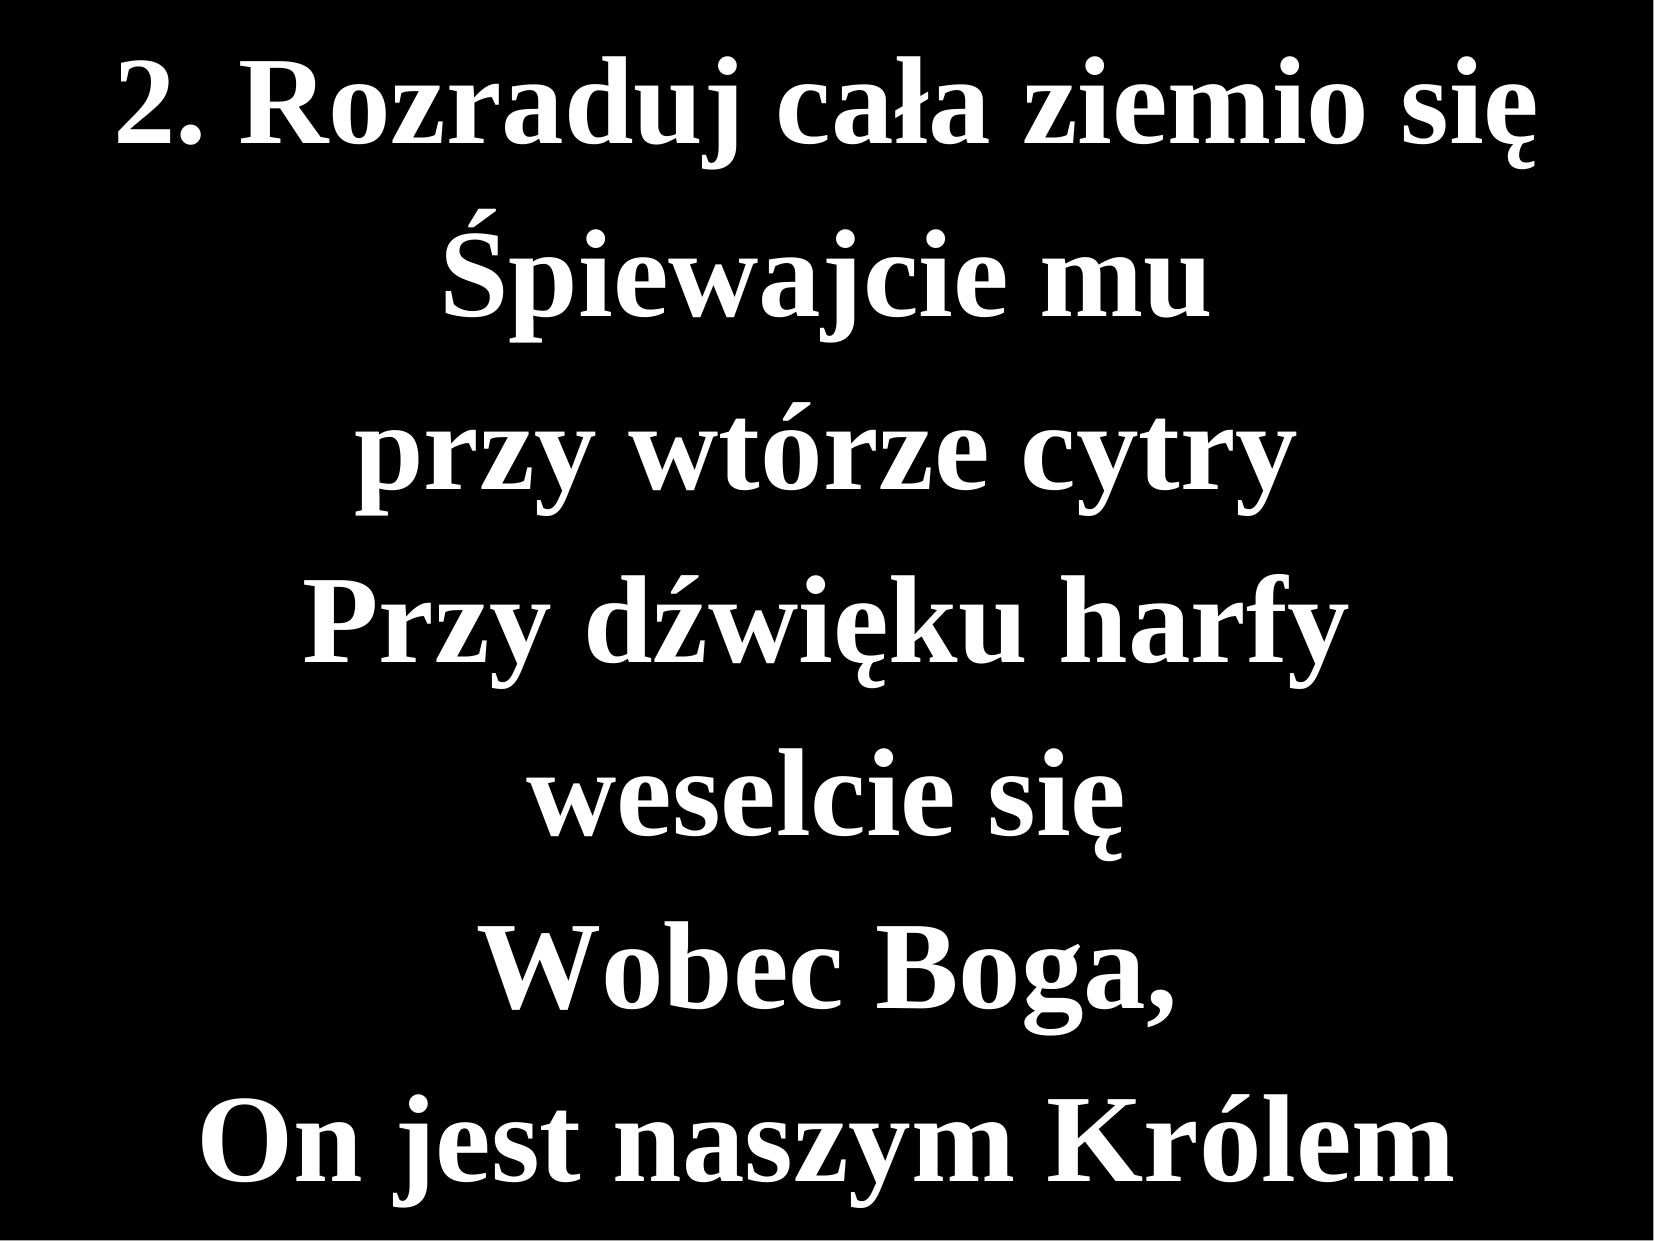

# 2. Rozraduj cała ziemio się ppp Śpiewajcie mu ppp przy wtórze cytry ppp Przy dźwięku harfy ppp weselcie się ppp Wobec Boga, ppp On jest naszym Królem